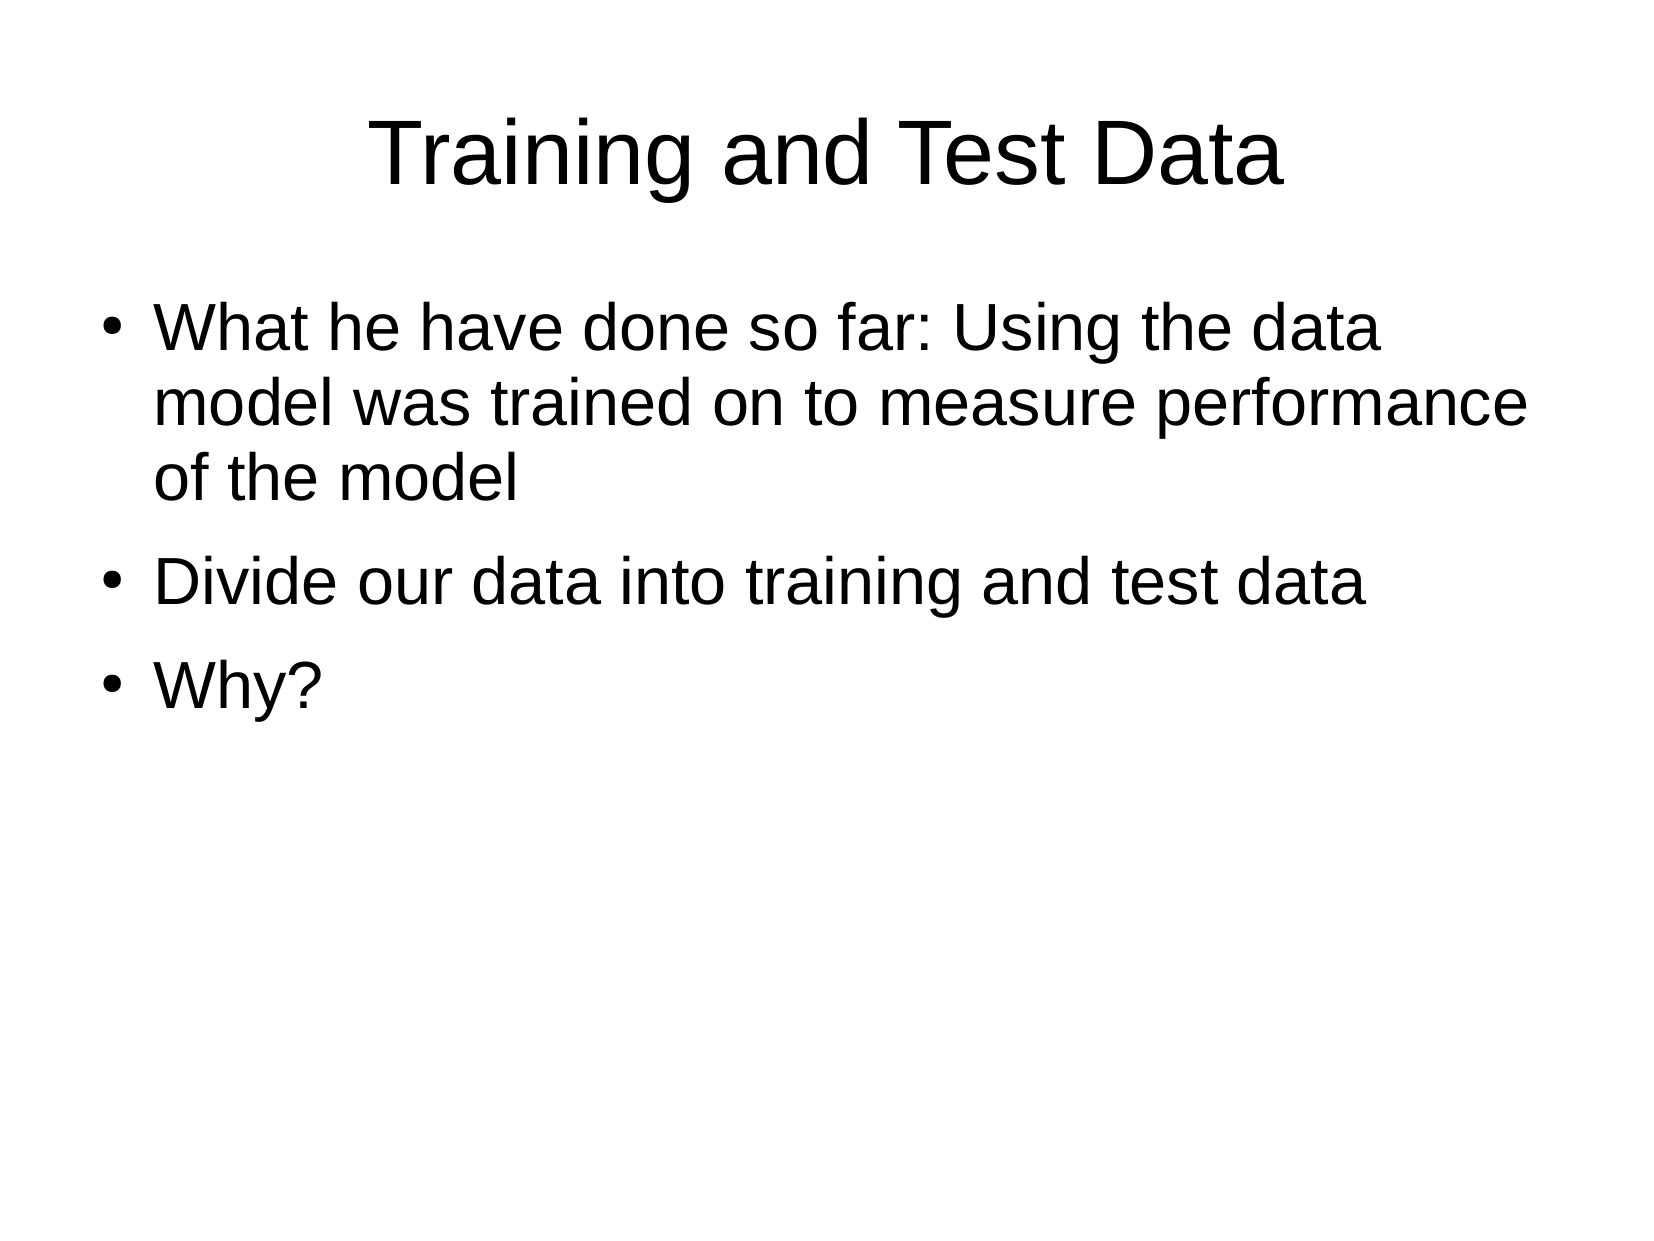

# Training and Test Data
What he have done so far: Using the data model was trained on to measure performance of the model
Divide our data into training and test data
Why?